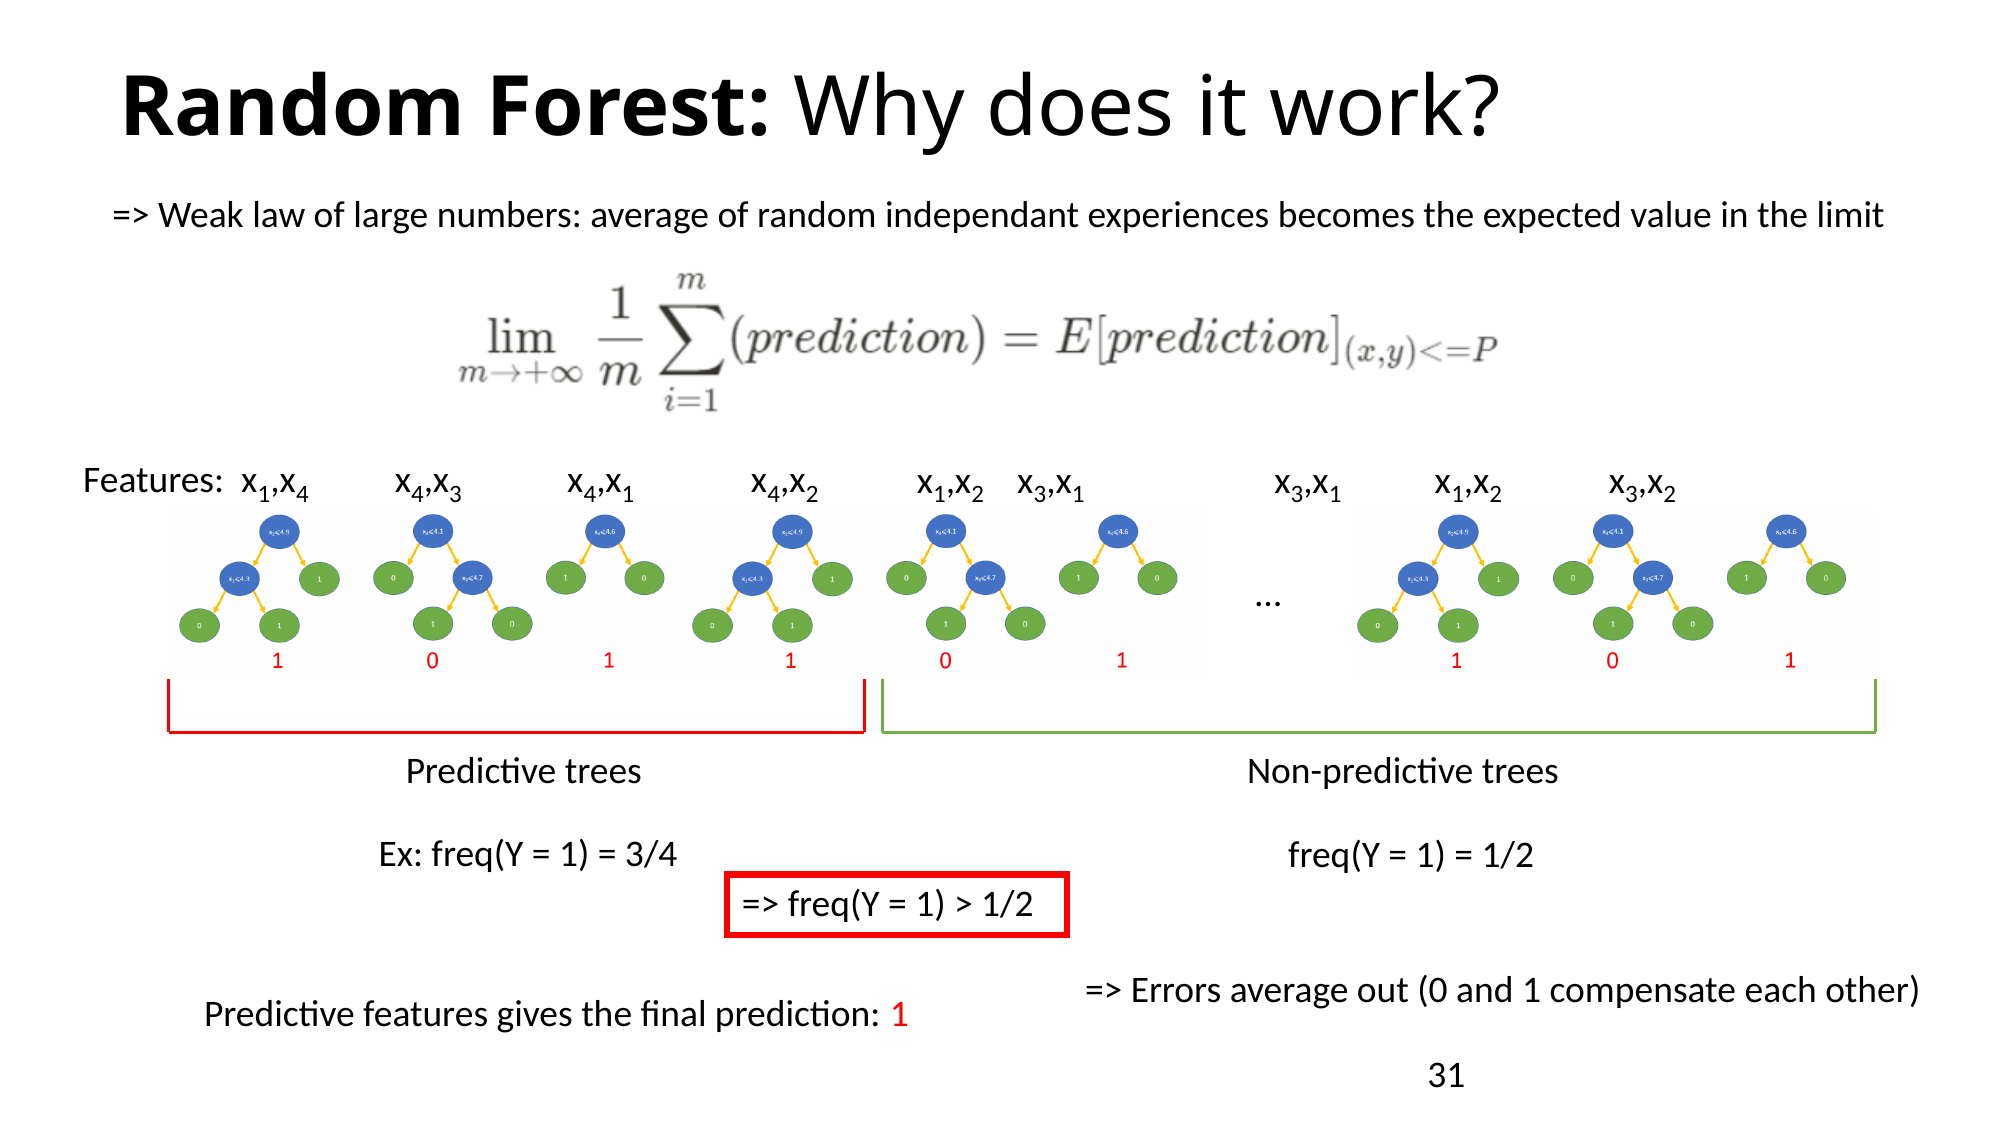

Random Forest: Why does it work?
=> Weak law of large numbers: average of random independant experiences becomes the expected value in the limit
Features: x1,x4 	 x4,x3 	 x4,x1 	 x4,x2
x1,x2	 x3,x1 		 x3,x1 	 x1,x2 	 x3,x2
…
Predictive trees
Non-predictive trees
Ex: freq(Y = 1) = 3/4
freq(Y = 1) = 1/2
=> freq(Y = 1) > 1/2
=> Errors average out (0 and 1 compensate each other)
Predictive features gives the final prediction: 1
13